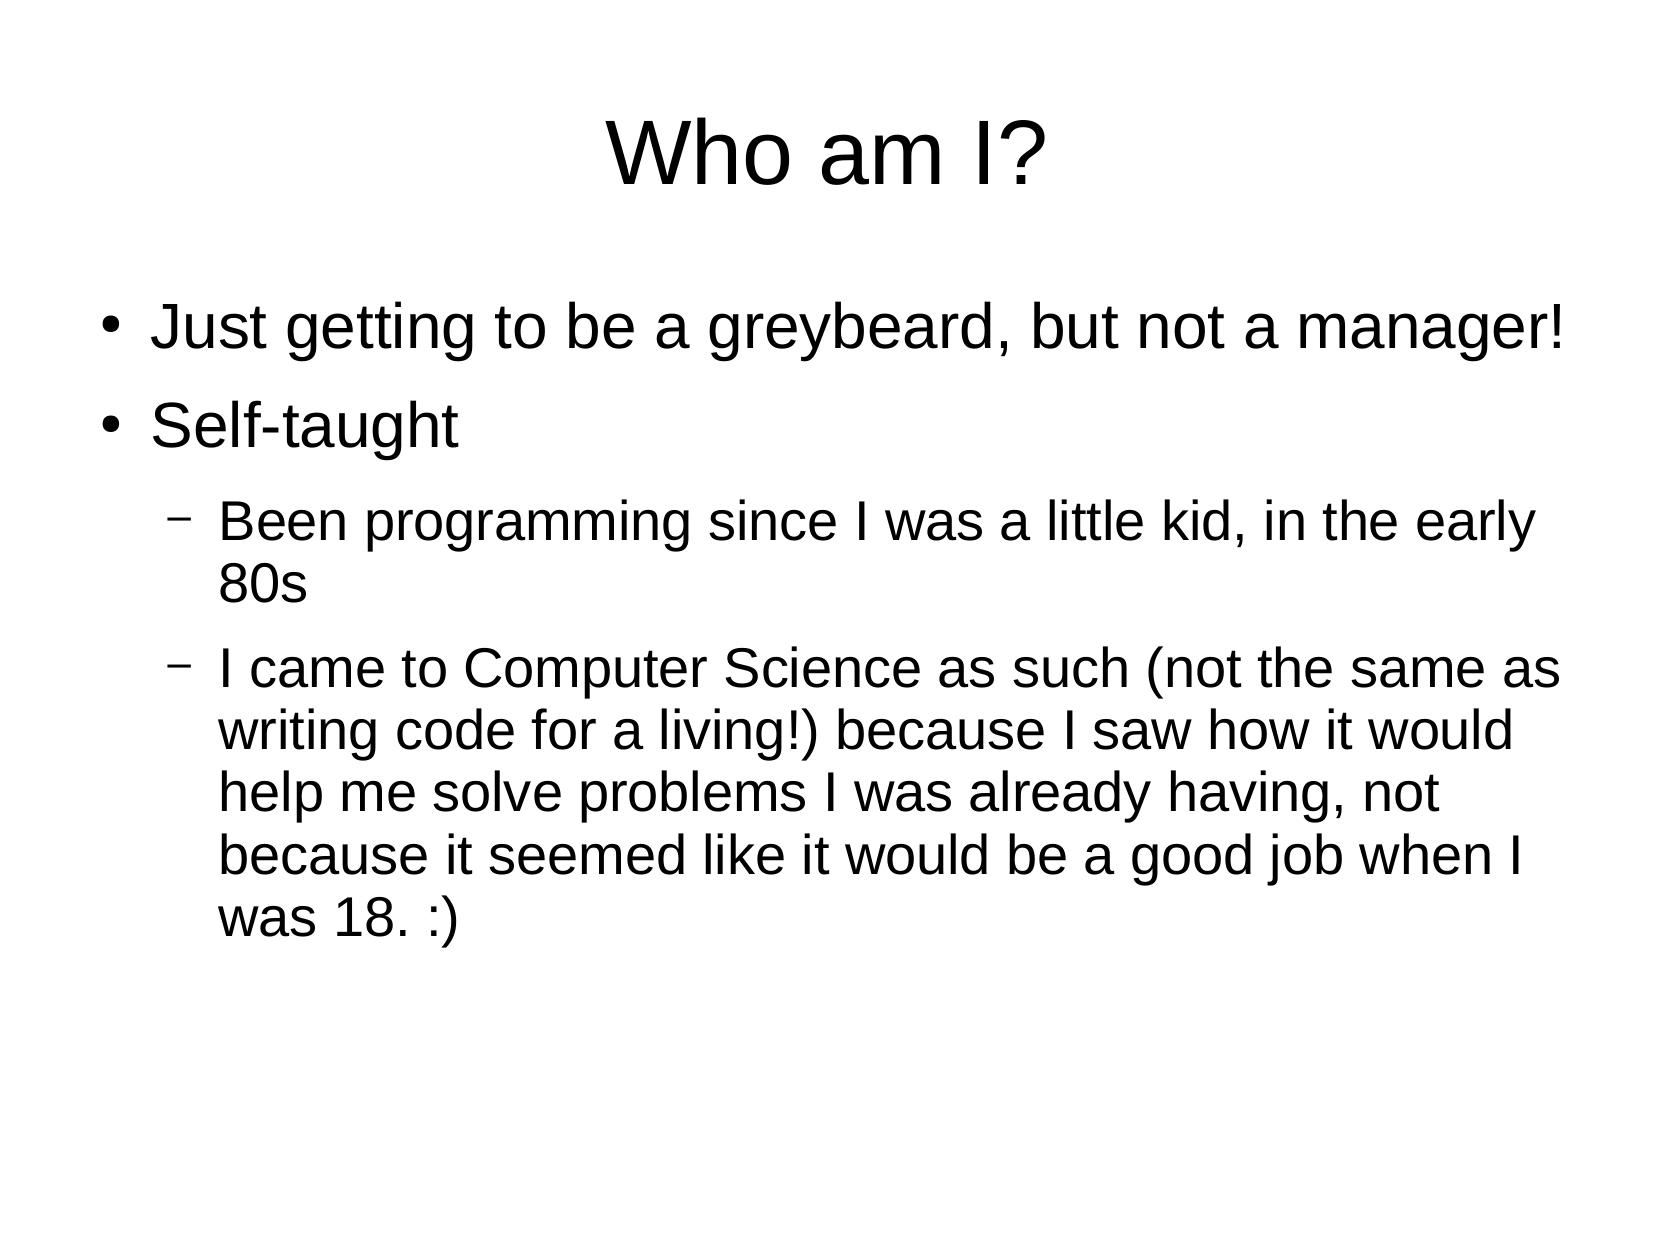

# Who am I?
Just getting to be a greybeard, but not a manager!
Self-taught
Been programming since I was a little kid, in the early 80s
I came to Computer Science as such (not the same as writing code for a living!) because I saw how it would help me solve problems I was already having, not because it seemed like it would be a good job when I was 18. :)